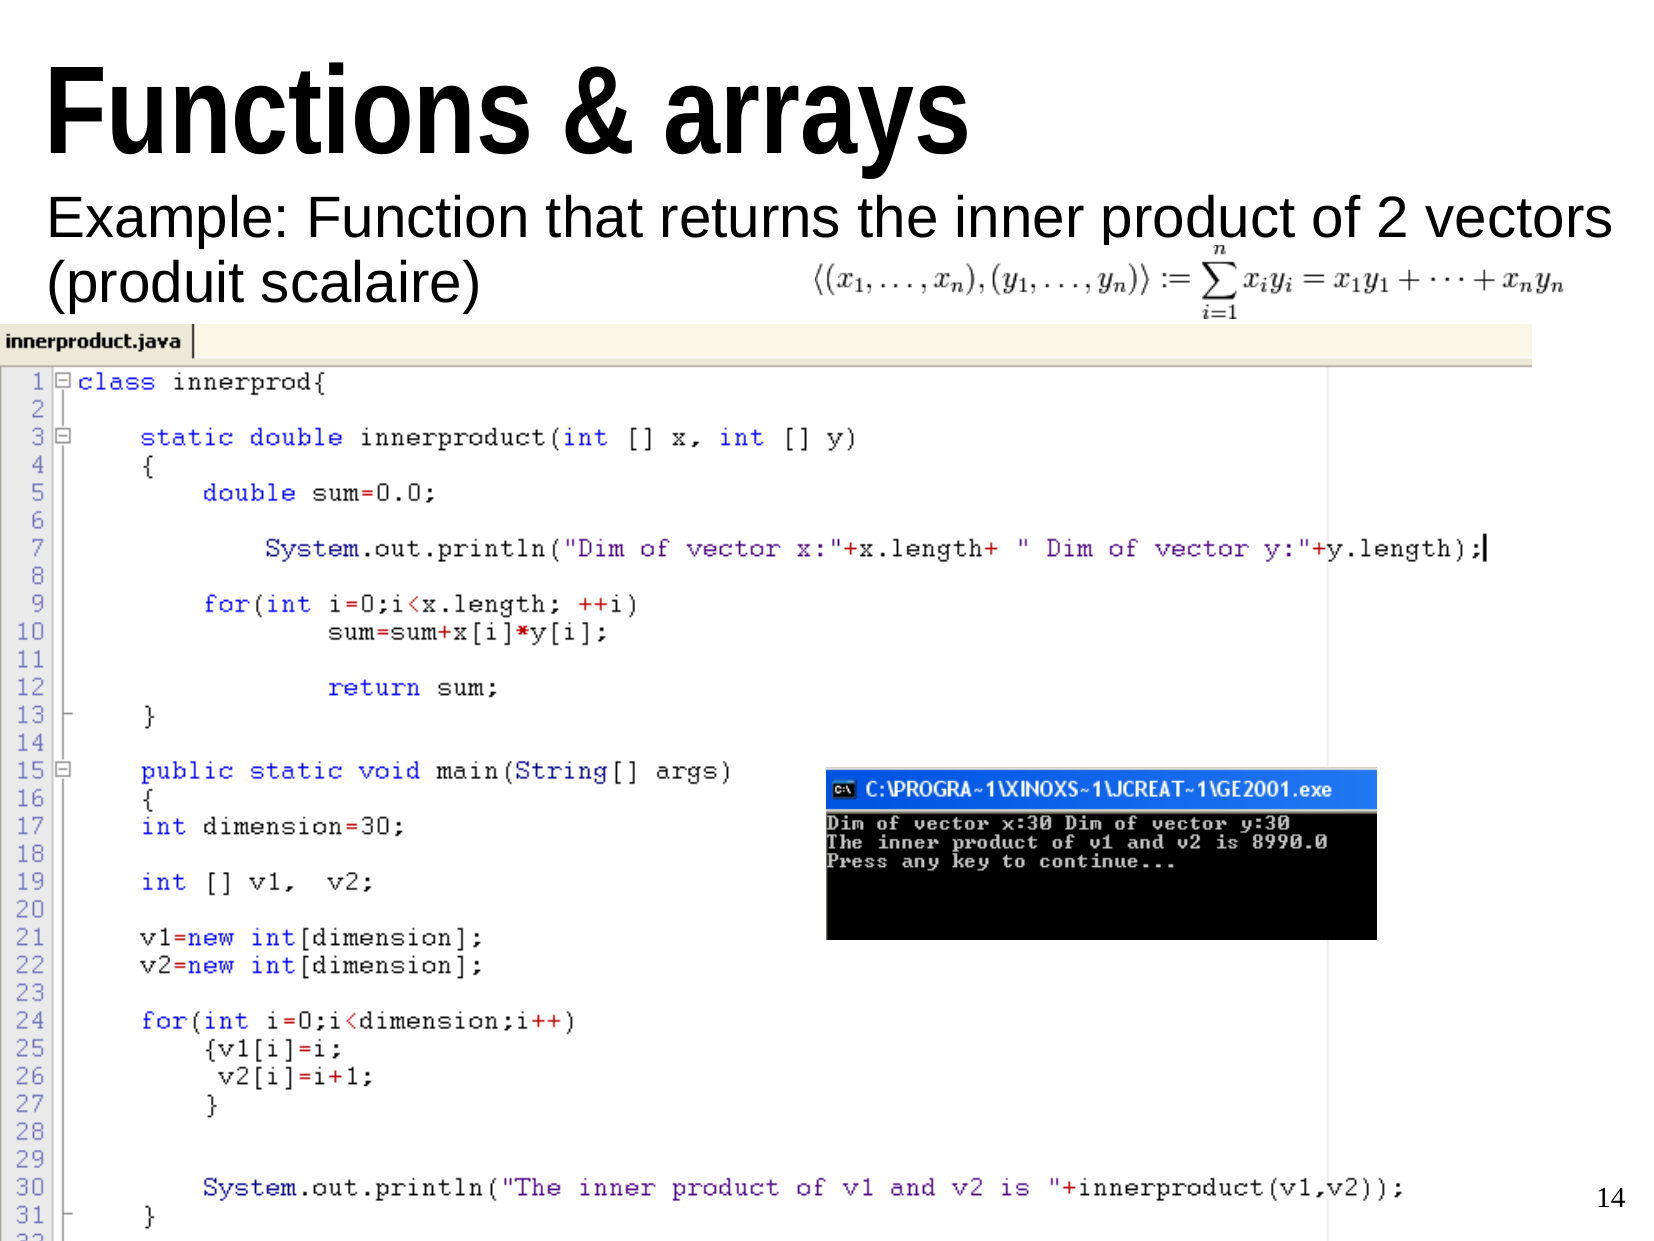

Functions & arrays
Example: Function that returns the inner product of 2 vectors
(produit scalaire)